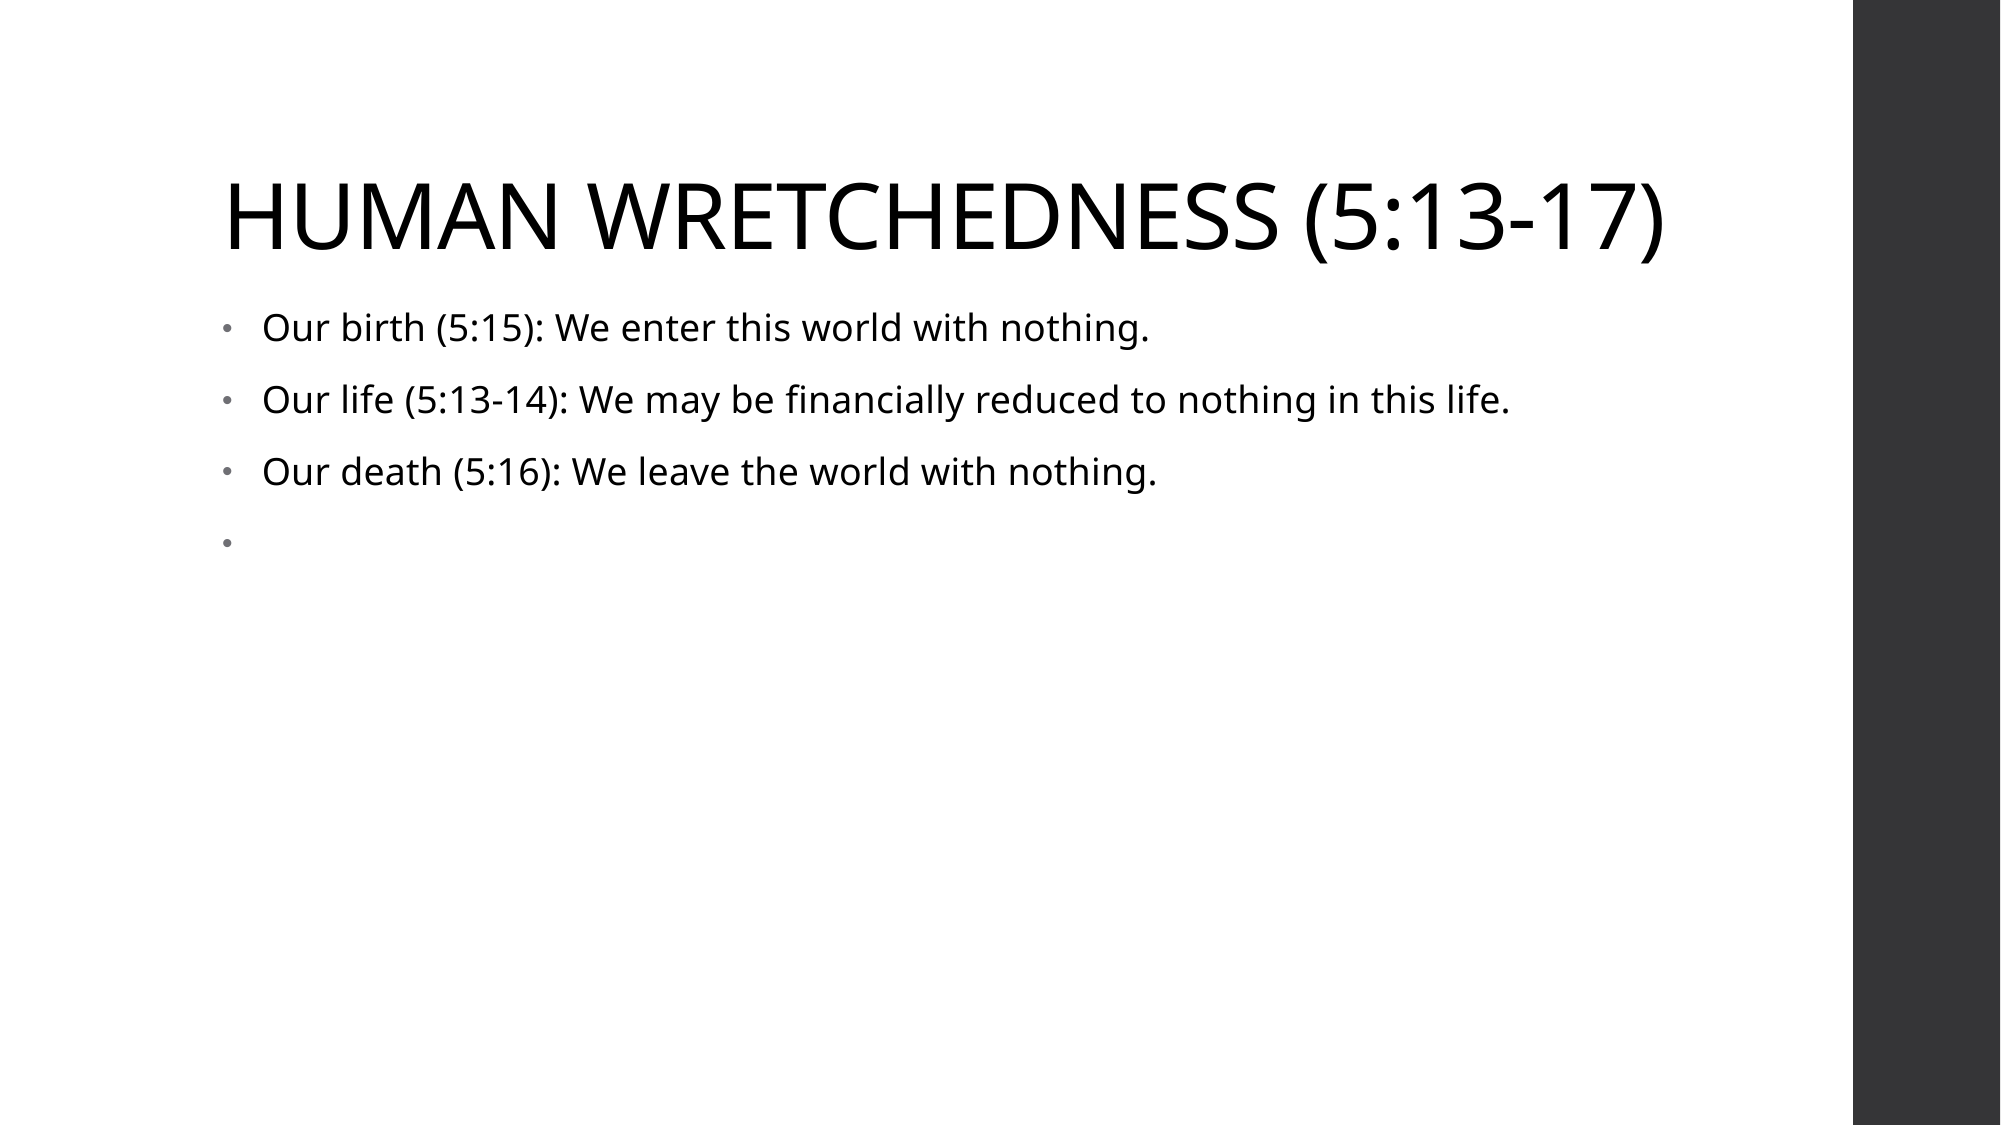

# HUMAN WRETCHEDNESS (5:13-17)
 Our birth (5:15): We enter this world with nothing.
 Our life (5:13-14): We may be financially reduced to nothing in this life.
 Our death (5:16): We leave the world with nothing.